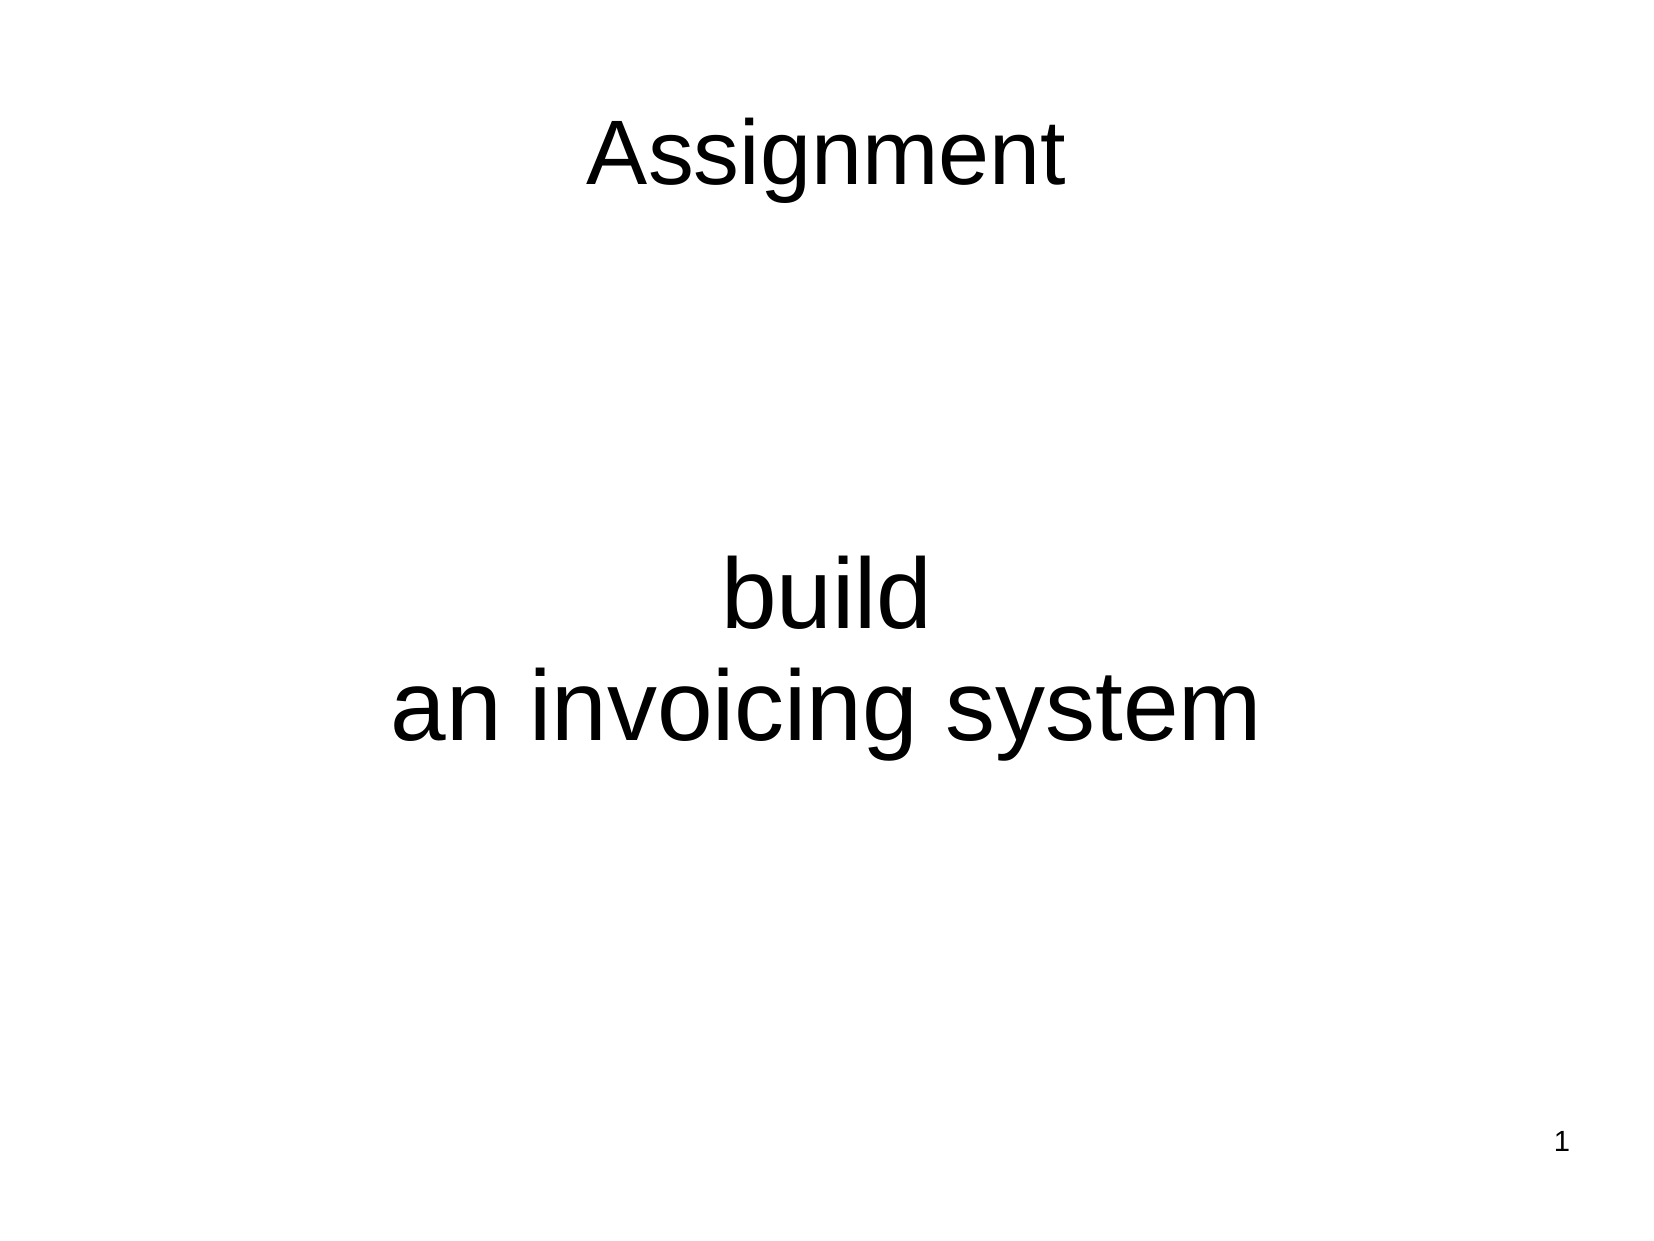

# Assignment
build
an invoicing system
1